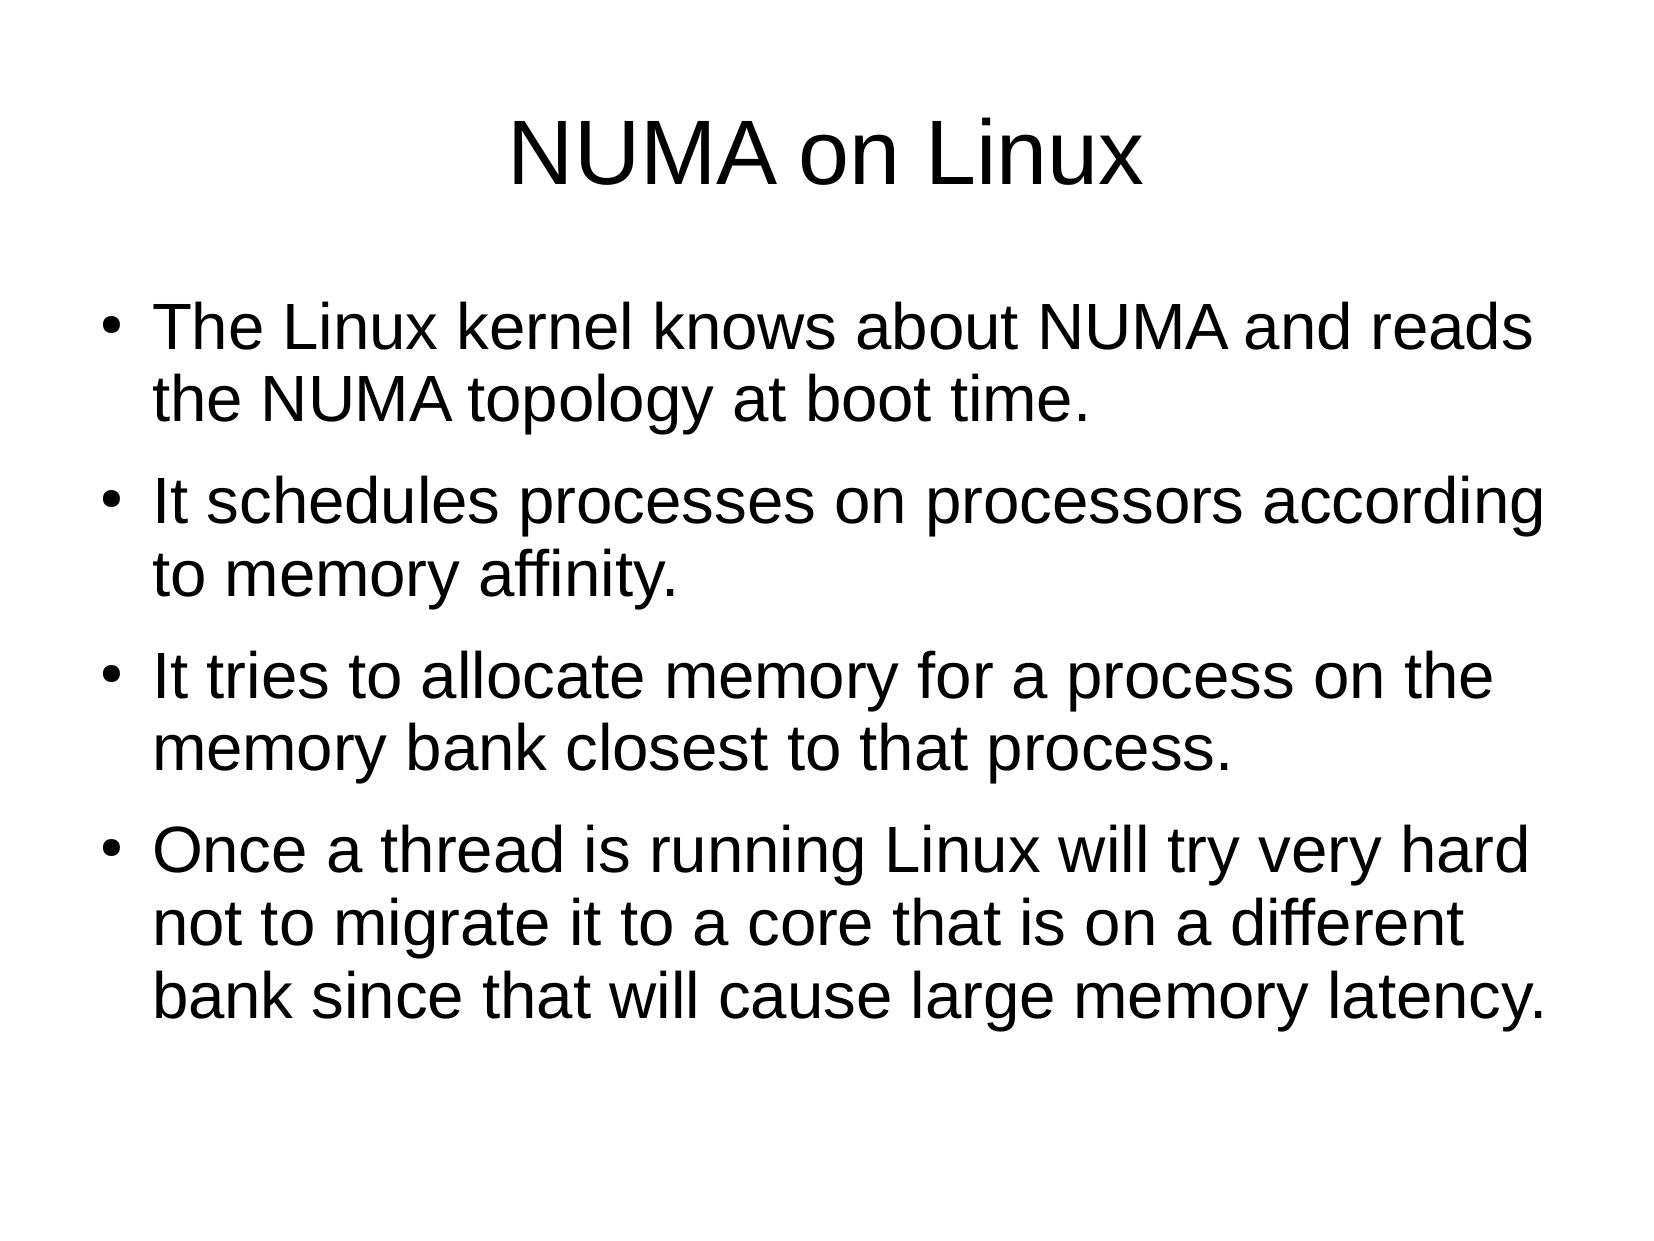

# NUMA on Linux
The Linux kernel knows about NUMA and reads the NUMA topology at boot time.
It schedules processes on processors according to memory affinity.
It tries to allocate memory for a process on the memory bank closest to that process.
Once a thread is running Linux will try very hard not to migrate it to a core that is on a different bank since that will cause large memory latency.